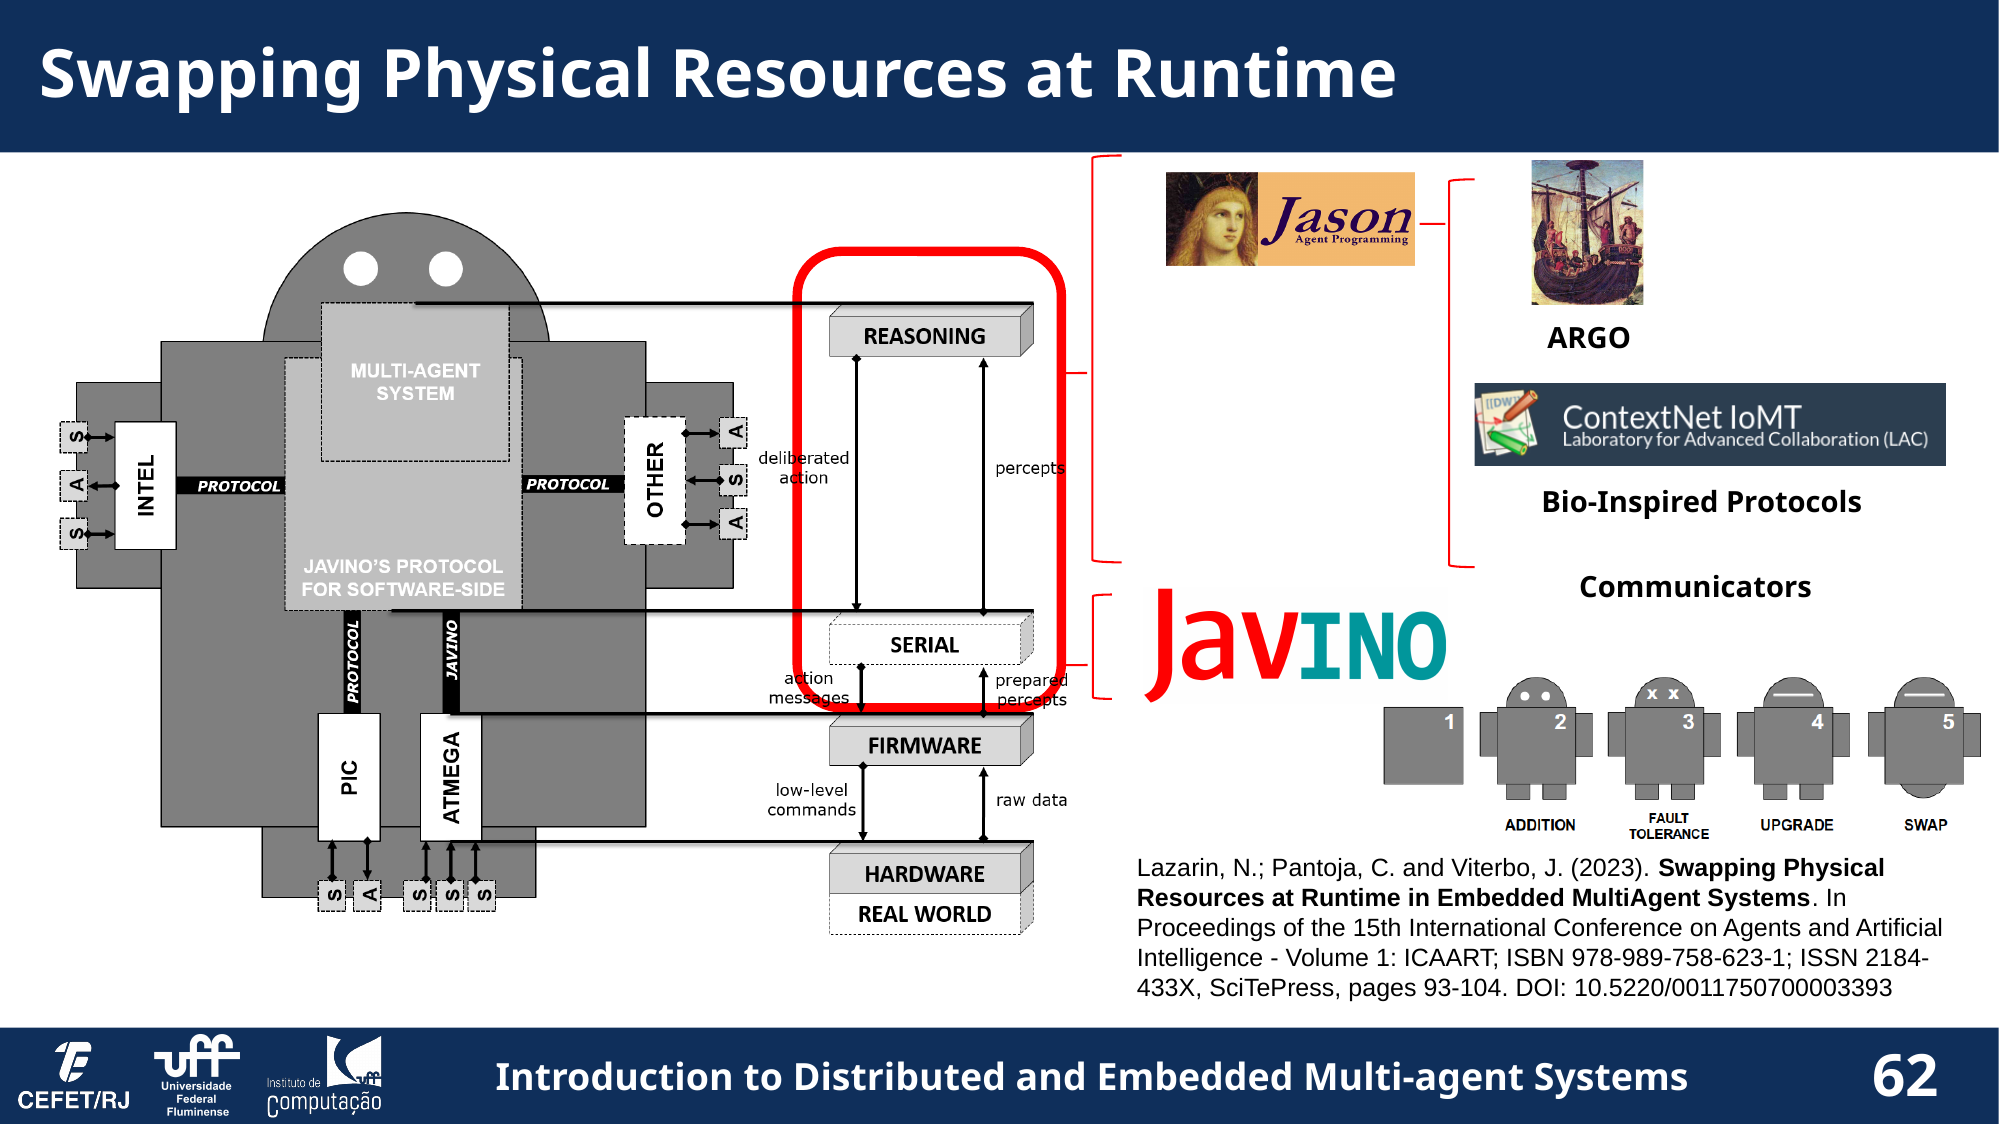

Swapping Physical Resources at Runtime
ARGO
Bio-Inspired Protocols
Communicators
Lazarin, N.; Pantoja, C. and Viterbo, J. (2023). Swapping Physical Resources at Runtime in Embedded MultiAgent Systems. In Proceedings of the 15th International Conference on Agents and Artificial Intelligence - Volume 1: ICAART; ISBN 978-989-758-623-1; ISSN 2184-433X, SciTePress, pages 93-104. DOI: 10.5220/0011750700003393